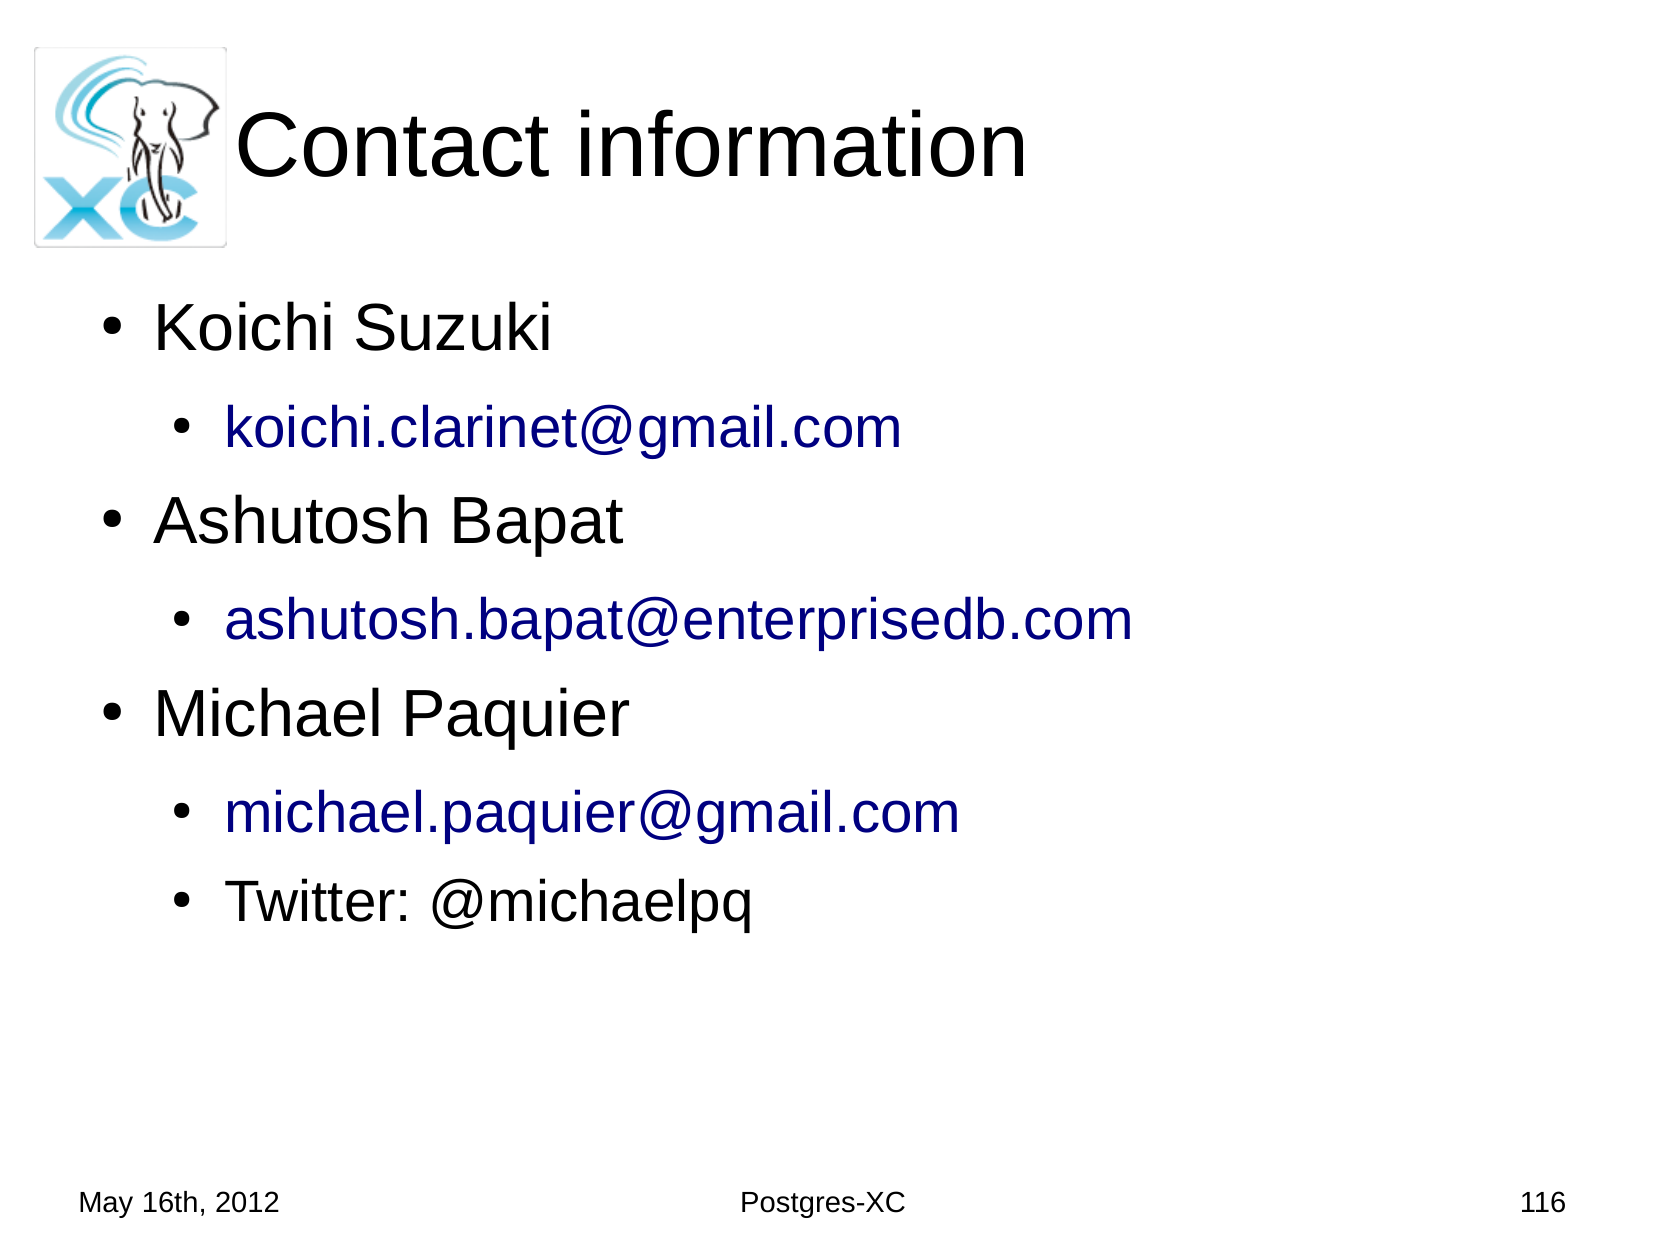

# Contact information
Koichi Suzuki
koichi.clarinet@gmail.com
Ashutosh Bapat
ashutosh.bapat@enterprisedb.com
Michael Paquier
michael.paquier@gmail.com
Twitter: @michaelpq
116